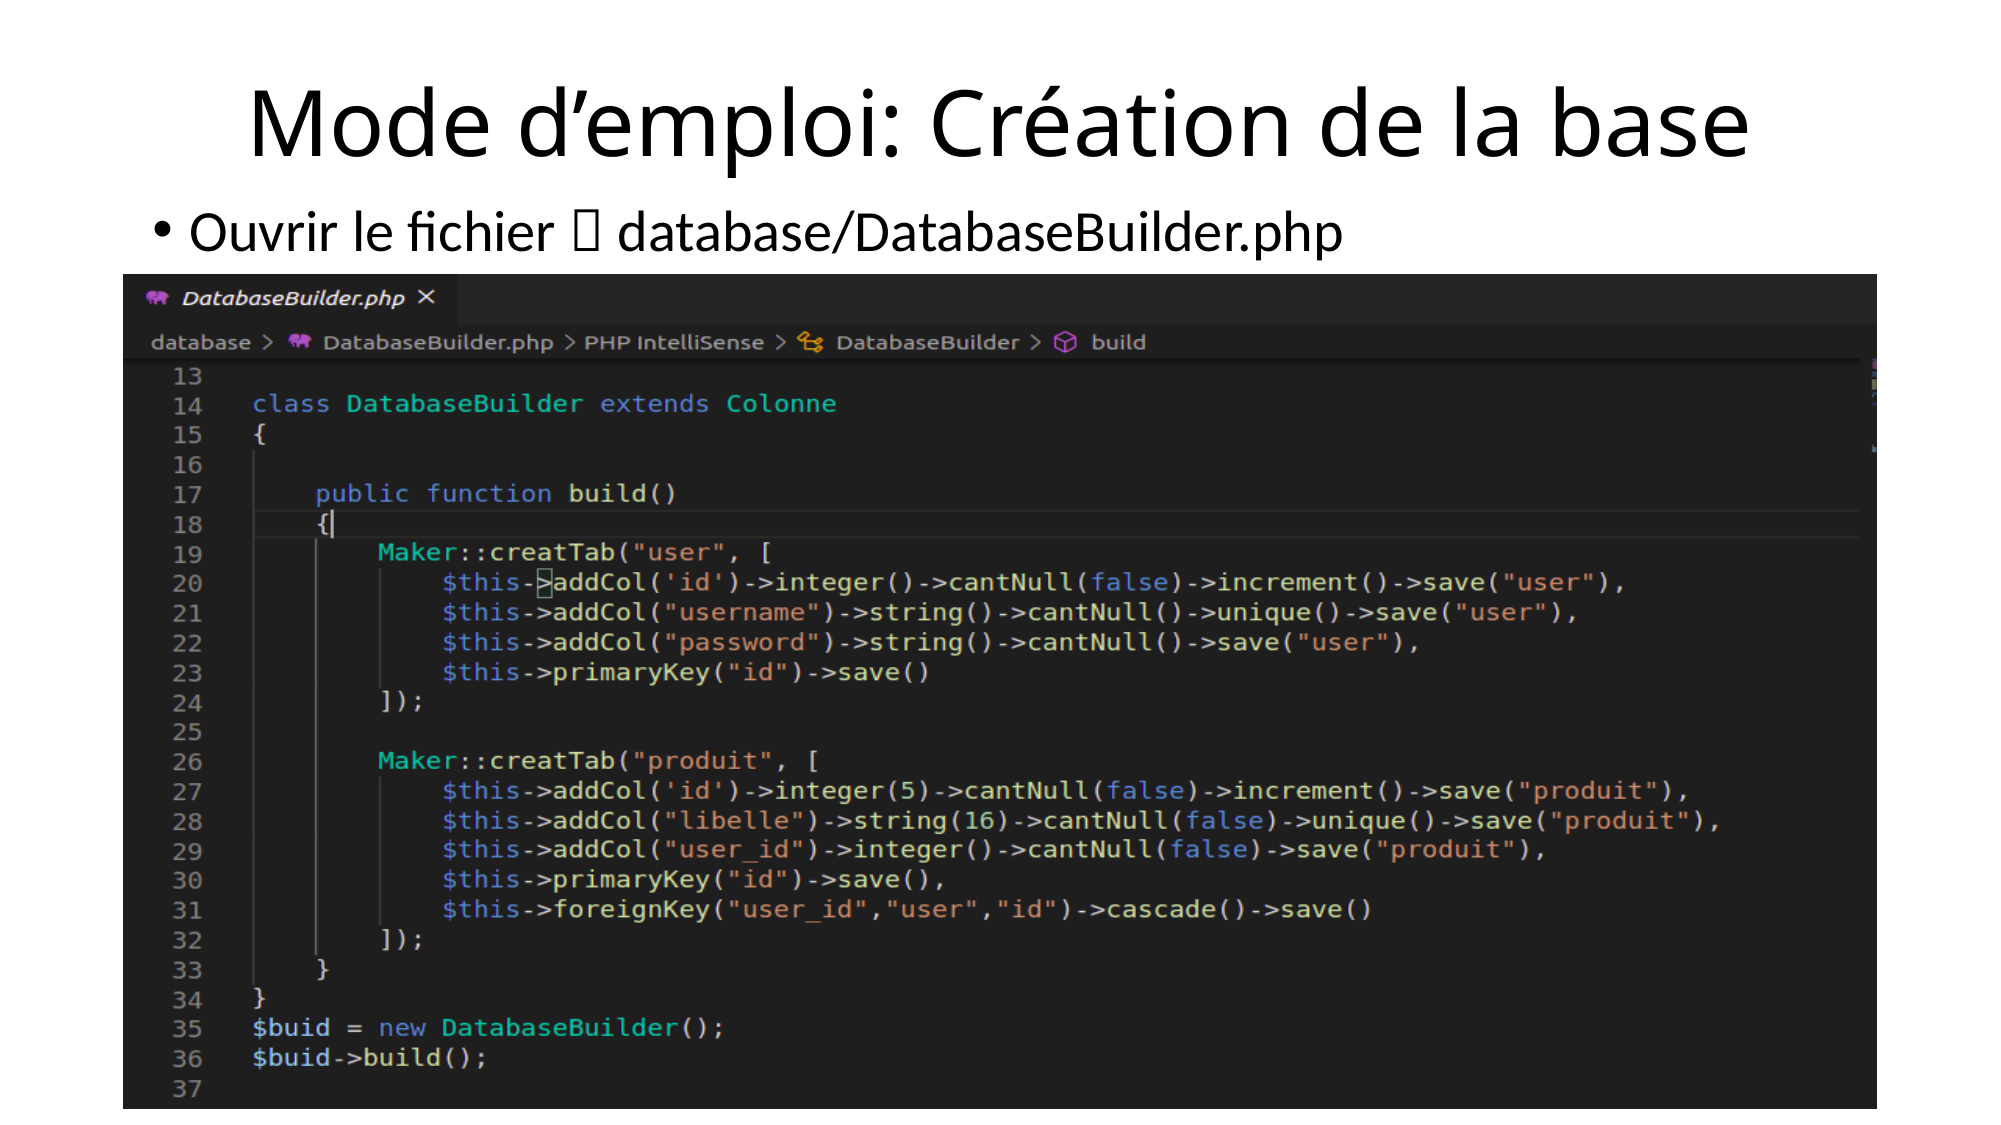

# Mode d’emploi: Création de la base
Ouvrir le fichier  database/DatabaseBuilder.php